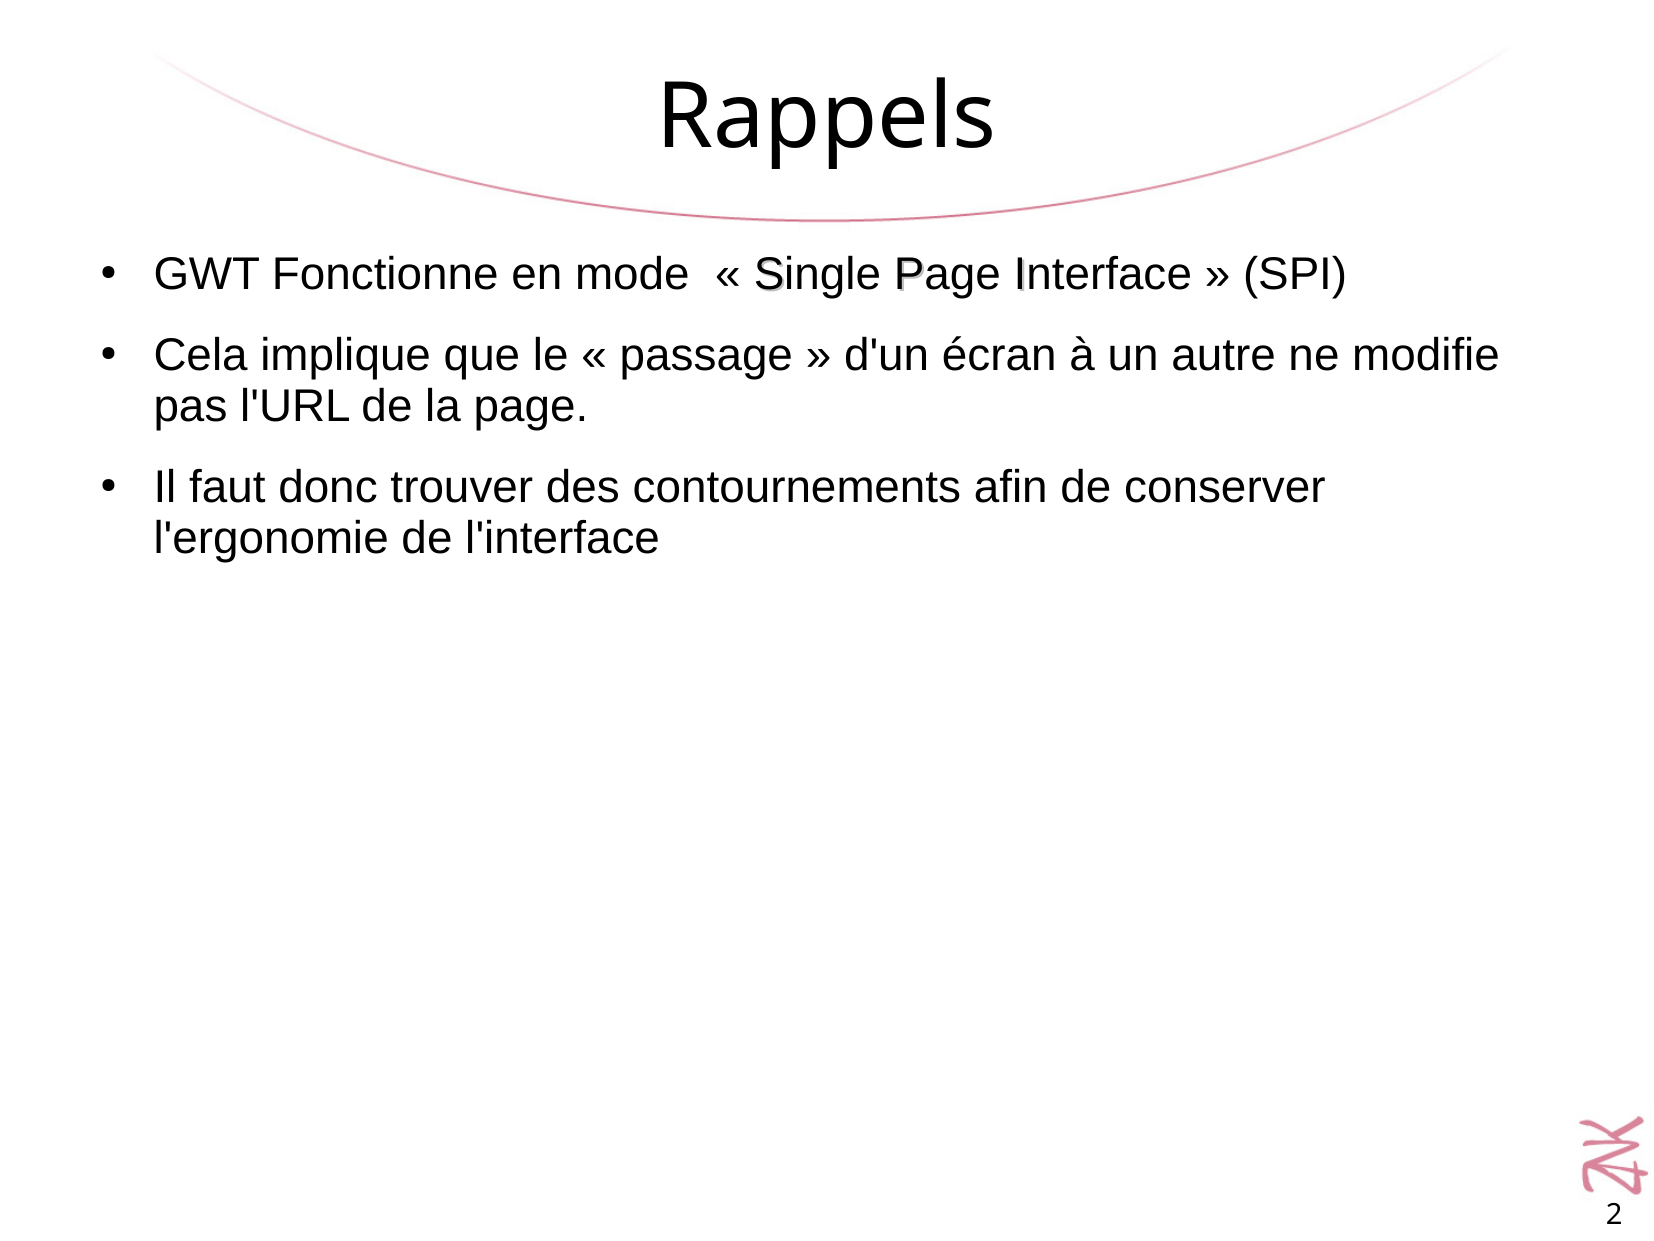

# Rappels
GWT Fonctionne en mode « Single Page Interface » (SPI)
Cela implique que le « passage » d'un écran à un autre ne modifie pas l'URL de la page.
Il faut donc trouver des contournements afin de conserver l'ergonomie de l'interface
2